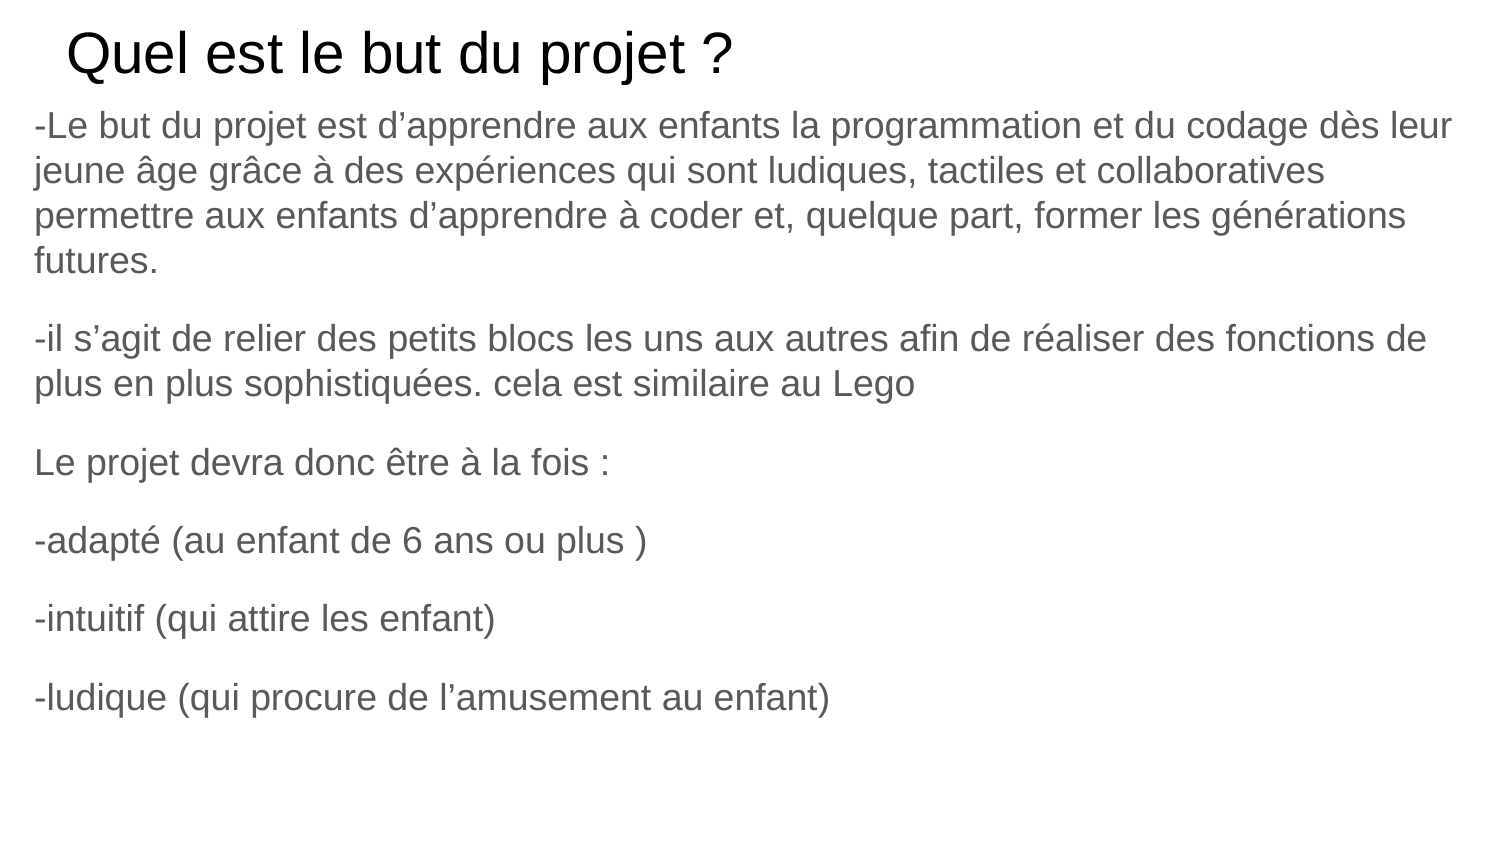

# Quel est le but du projet ?
-Le but du projet est d’apprendre aux enfants la programmation et du codage dès leur jeune âge grâce à des expériences qui sont ludiques, tactiles et collaboratives permettre aux enfants d’apprendre à coder et, quelque part, former les générations futures.
-il s’agit de relier des petits blocs les uns aux autres afin de réaliser des fonctions de plus en plus sophistiquées. cela est similaire au Lego
Le projet devra donc être à la fois :
-adapté (au enfant de 6 ans ou plus )
-intuitif (qui attire les enfant)
-ludique (qui procure de l’amusement au enfant)